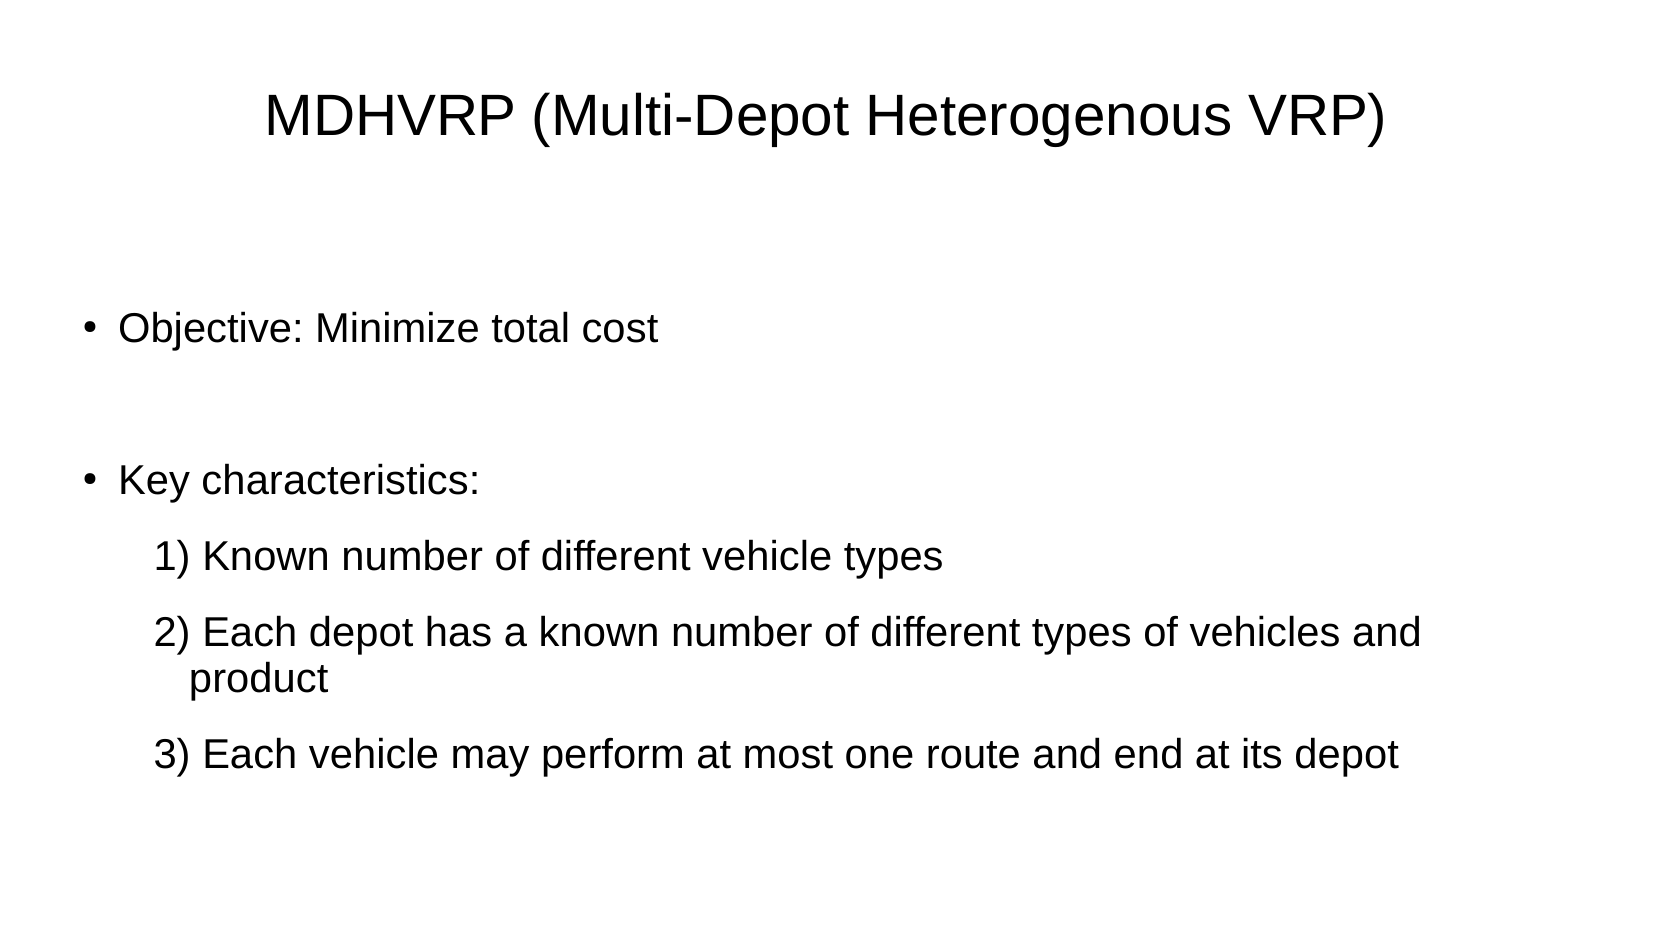

# MDHVRP (Multi-Depot Heterogenous VRP)
Objective: Minimize total cost
Key characteristics:
 Known number of different vehicle types
 Each depot has a known number of different types of vehicles and product
 Each vehicle may perform at most one route and end at its depot